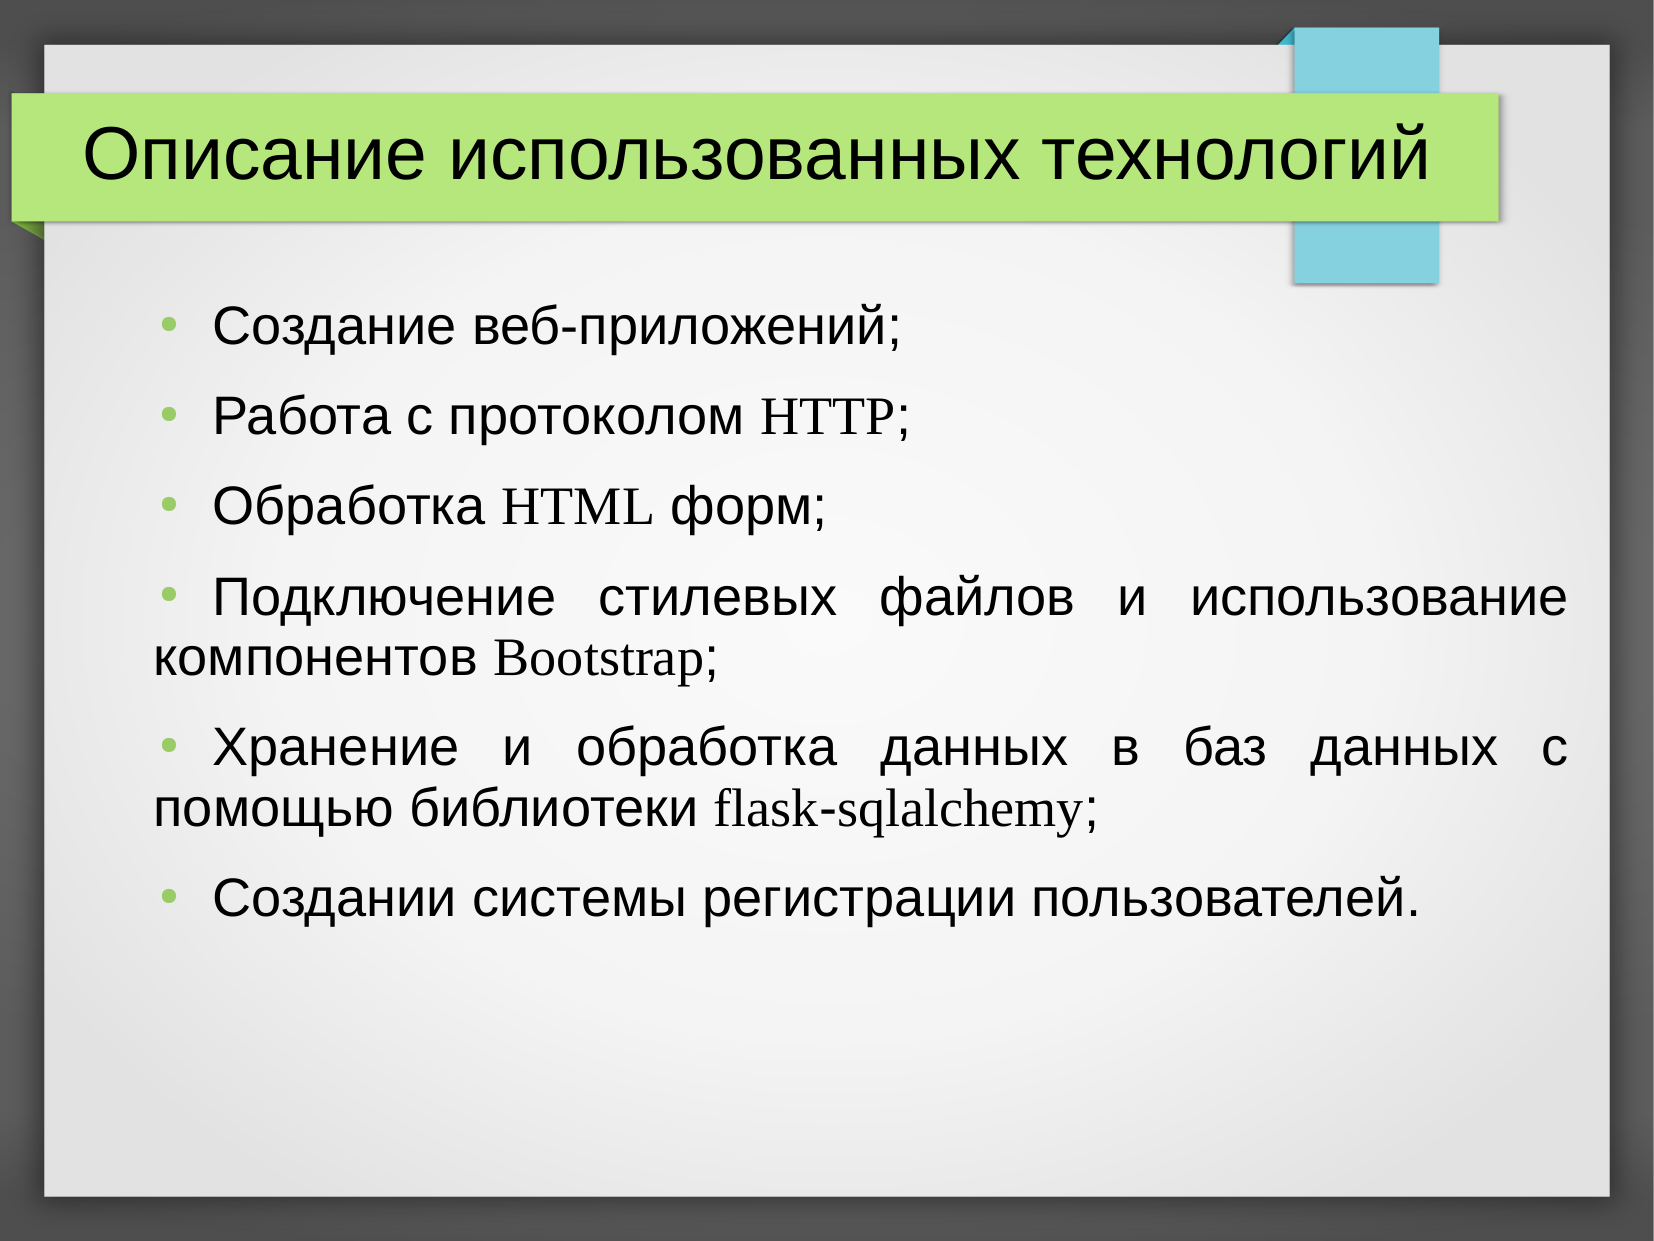

# Описание использованных технологий
Создание веб-приложений;
Работа с протоколом HTTP;
Обработка HTML форм;
Подключение стилевых файлов и использование компонентов Bootstrap;
Хранение и обработка данных в баз данных с помощью библиотеки flask-sqlalchemy;
Создании системы регистрации пользователей.